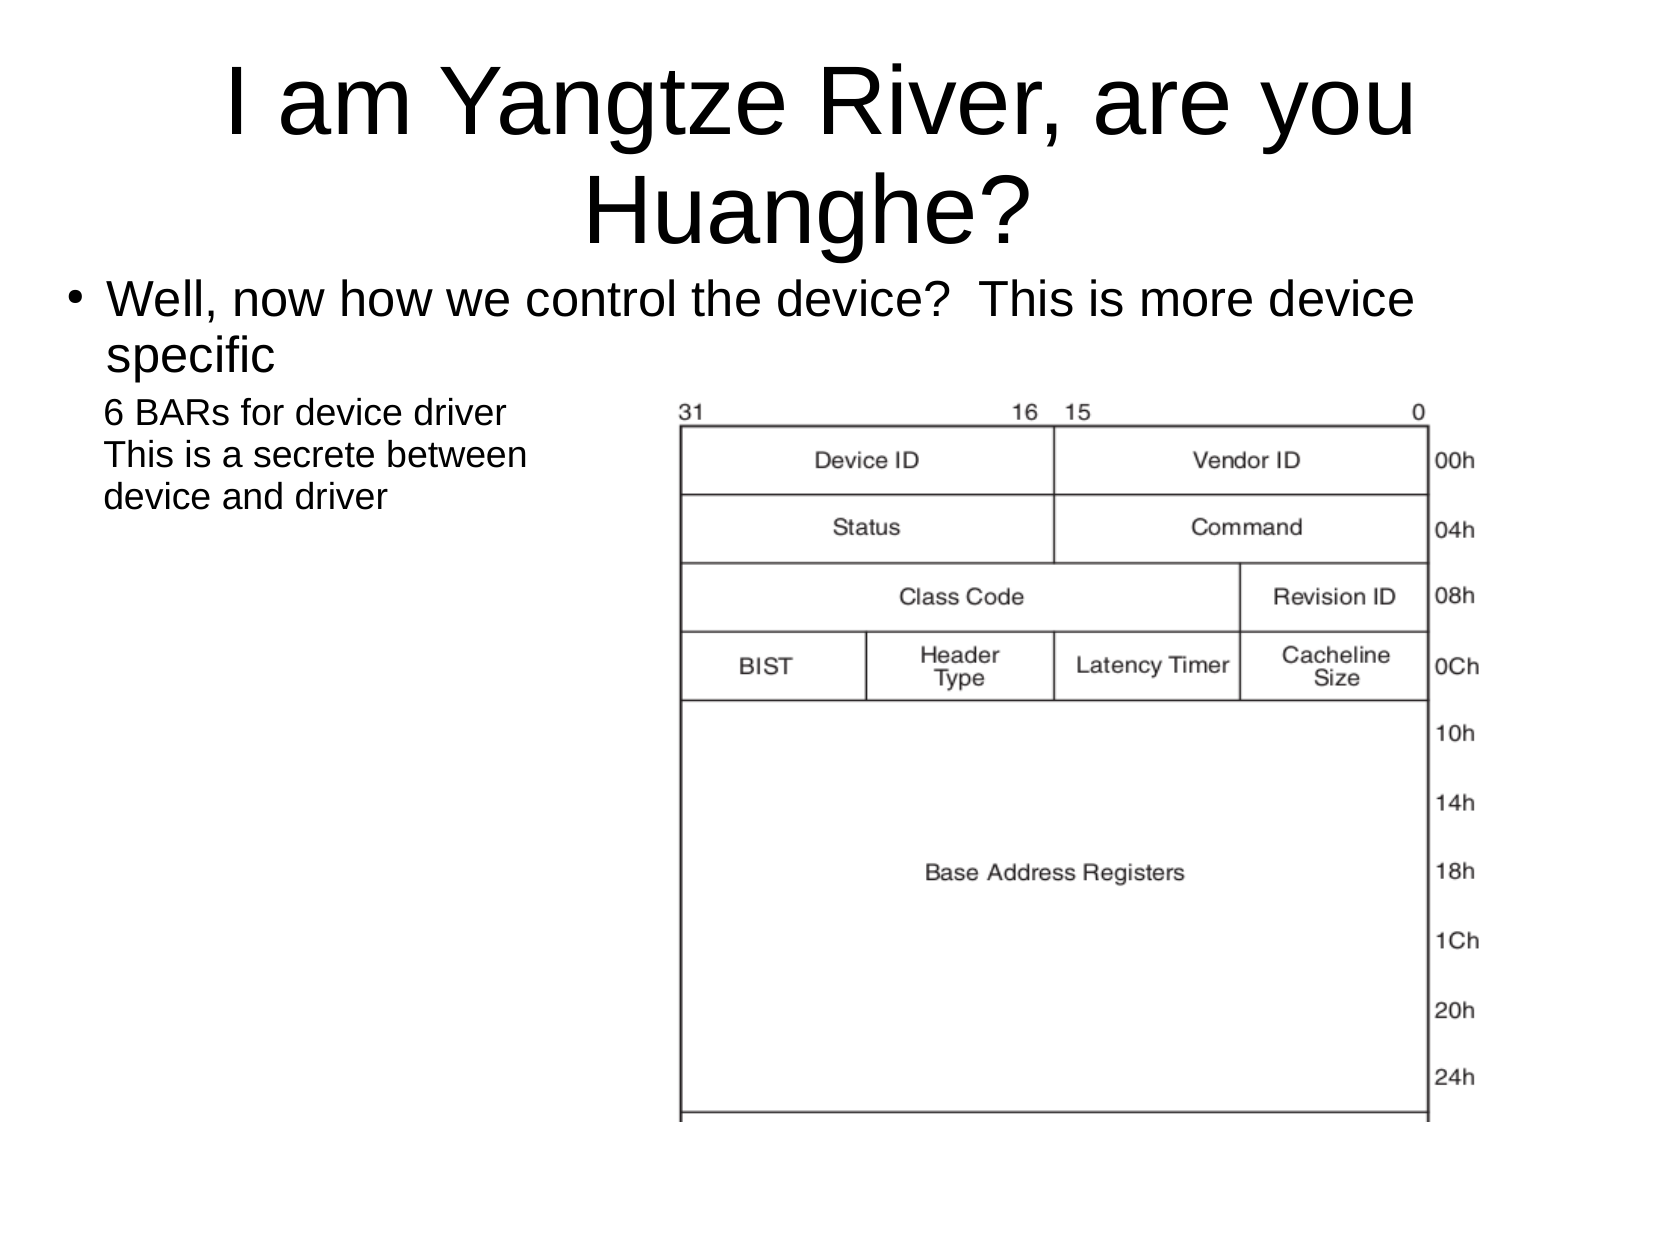

# I am Yangtze River, are you Huanghe?
Well, now how we control the device? This is more device specific
6 BARs for device driver
This is a secrete between
device and driver